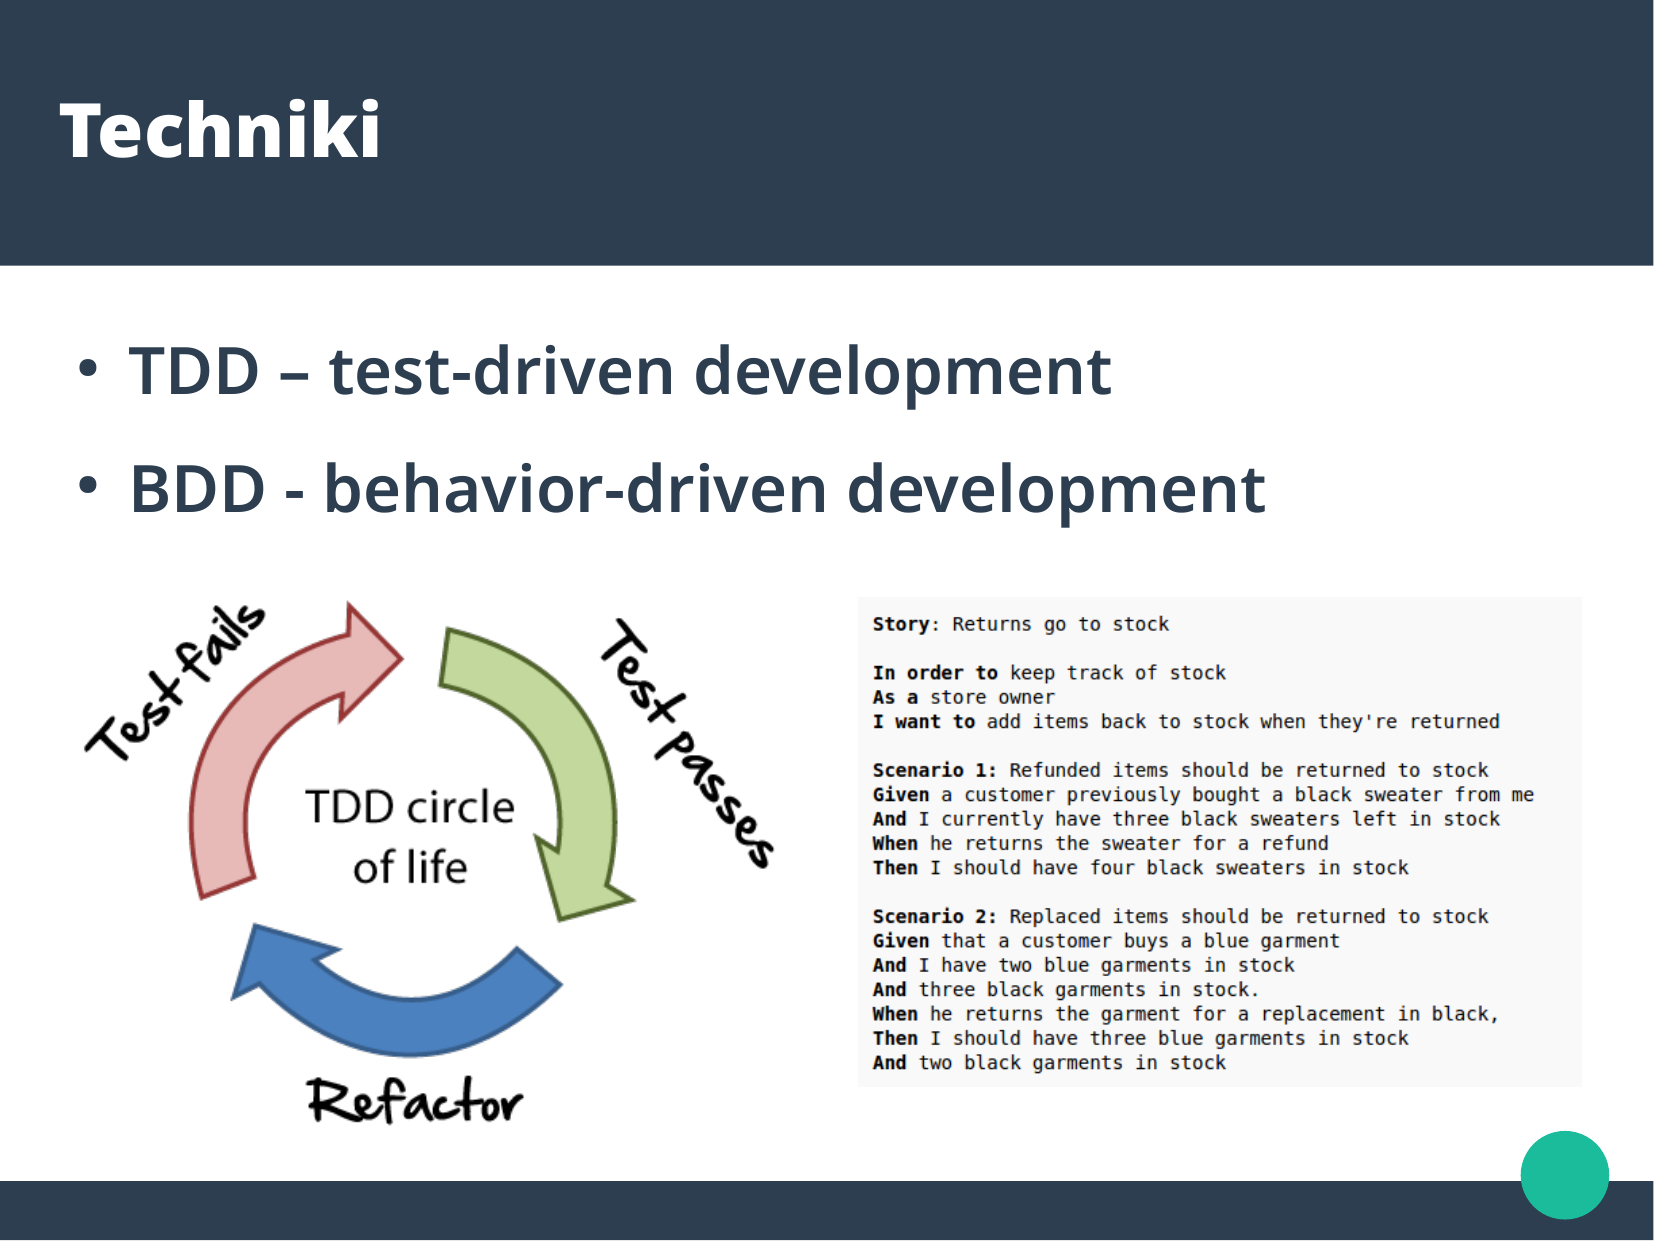

# Techniki
TDD – test-driven development
BDD - behavior-driven development